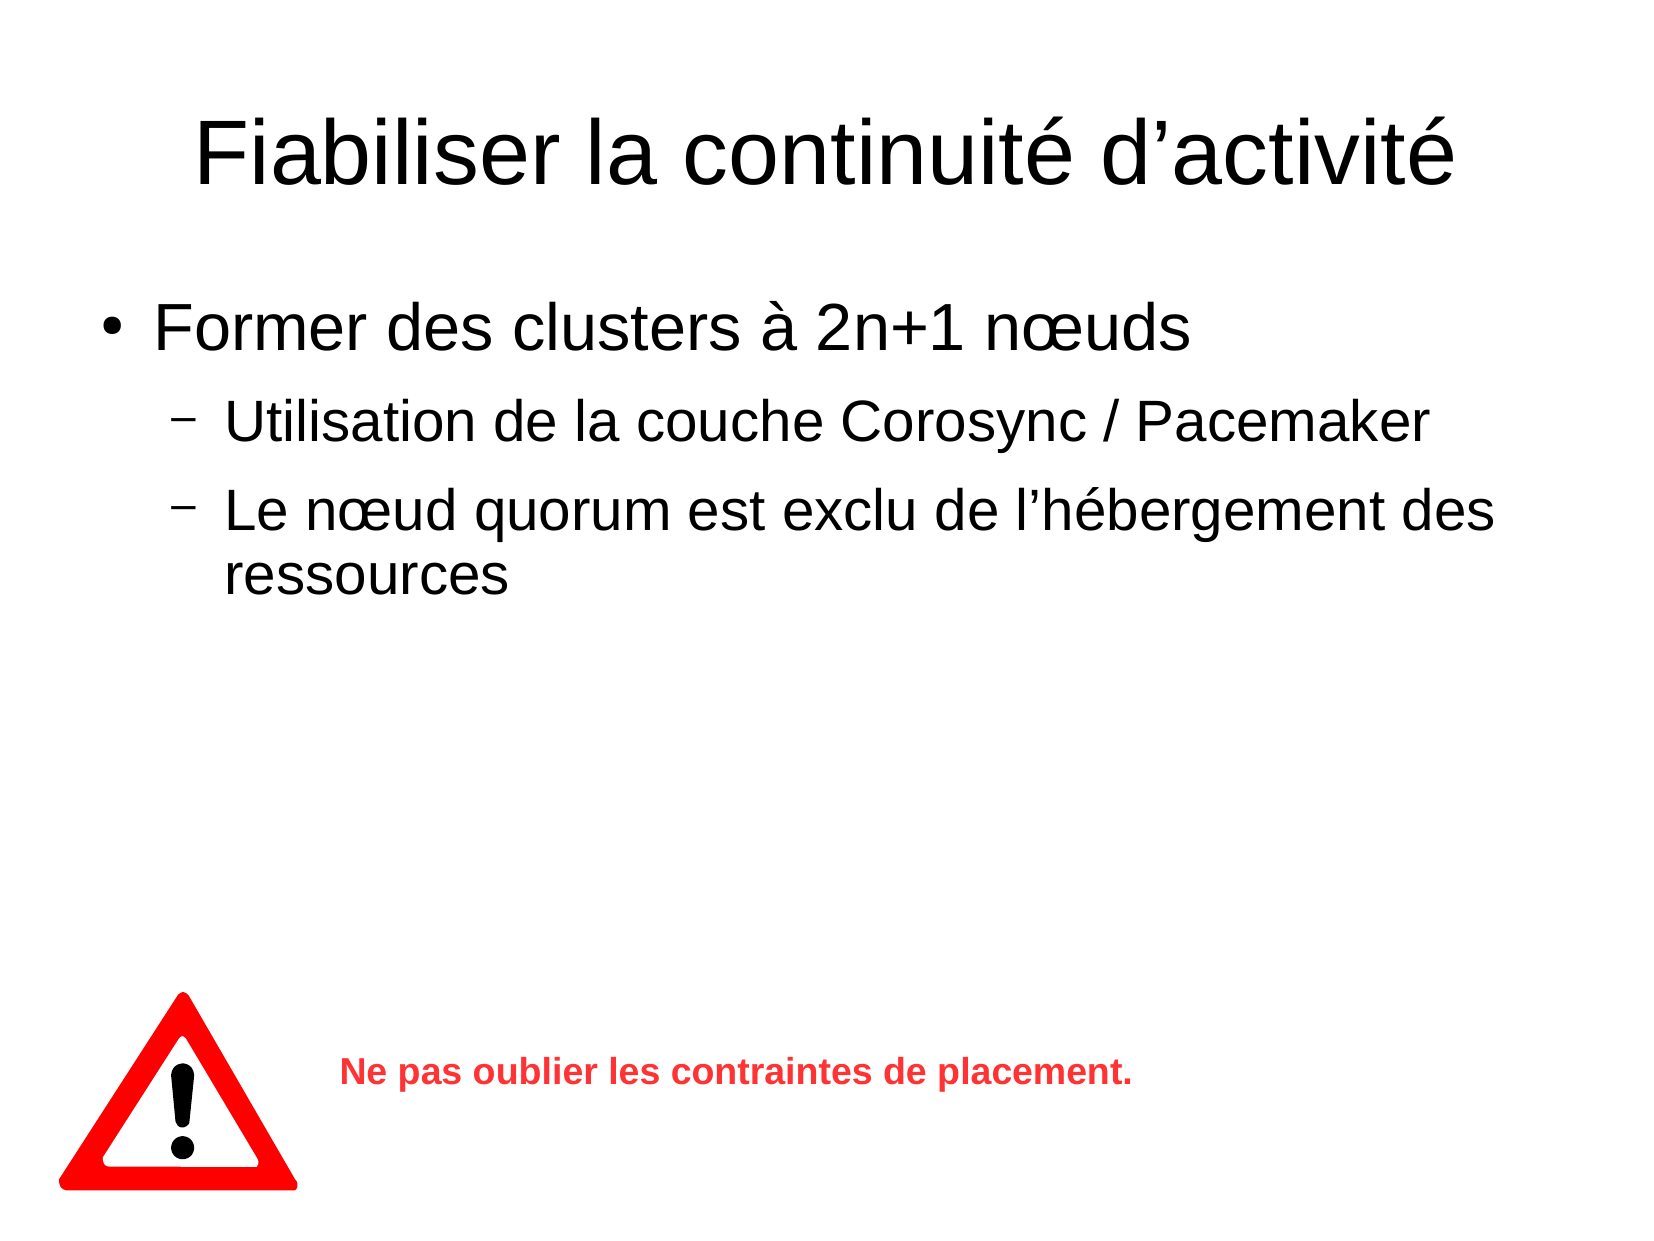

# Fiabiliser la continuité d’activité
Former des clusters à 2n+1 nœuds
Utilisation de la couche Corosync / Pacemaker
Le nœud quorum est exclu de l’hébergement des ressources
Ne pas oublier les contraintes de placement.